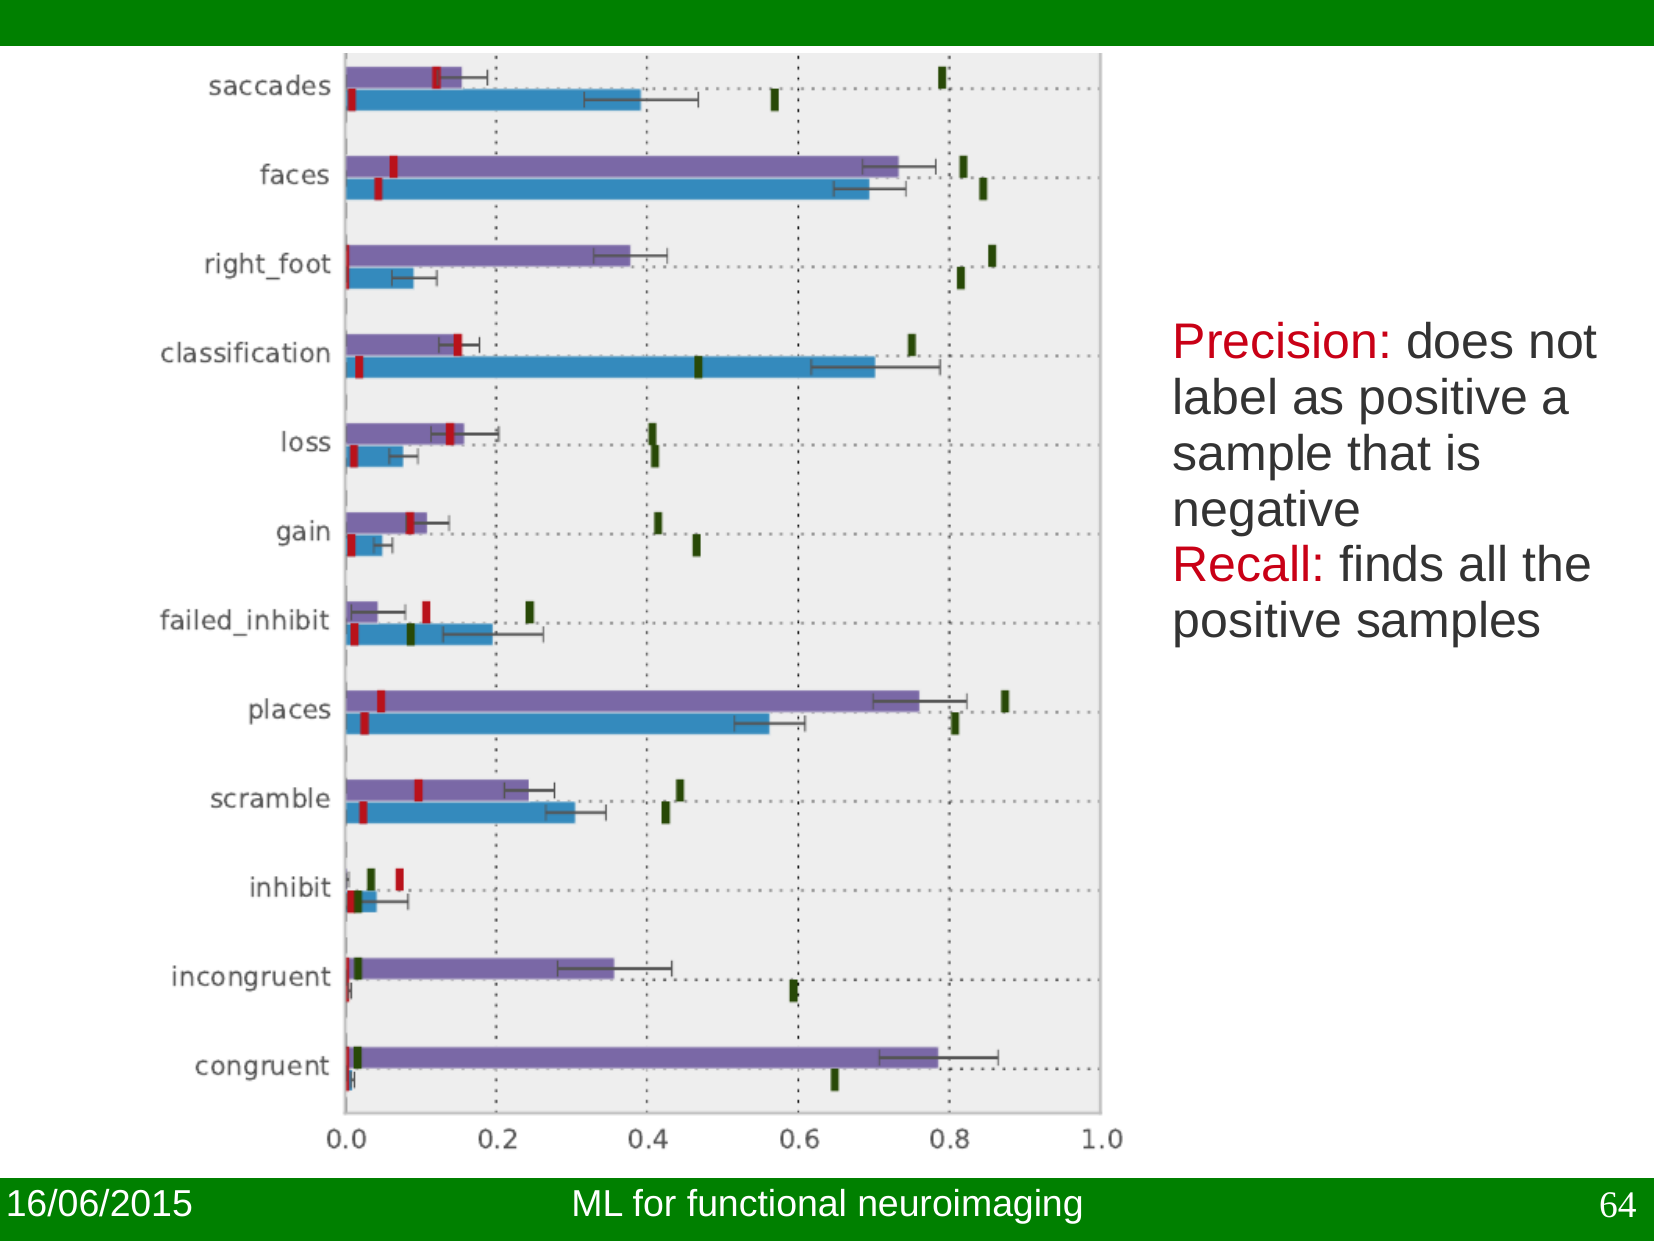

Precision: does not label as positive a sample that is negative
Recall: finds all the positive samples
64